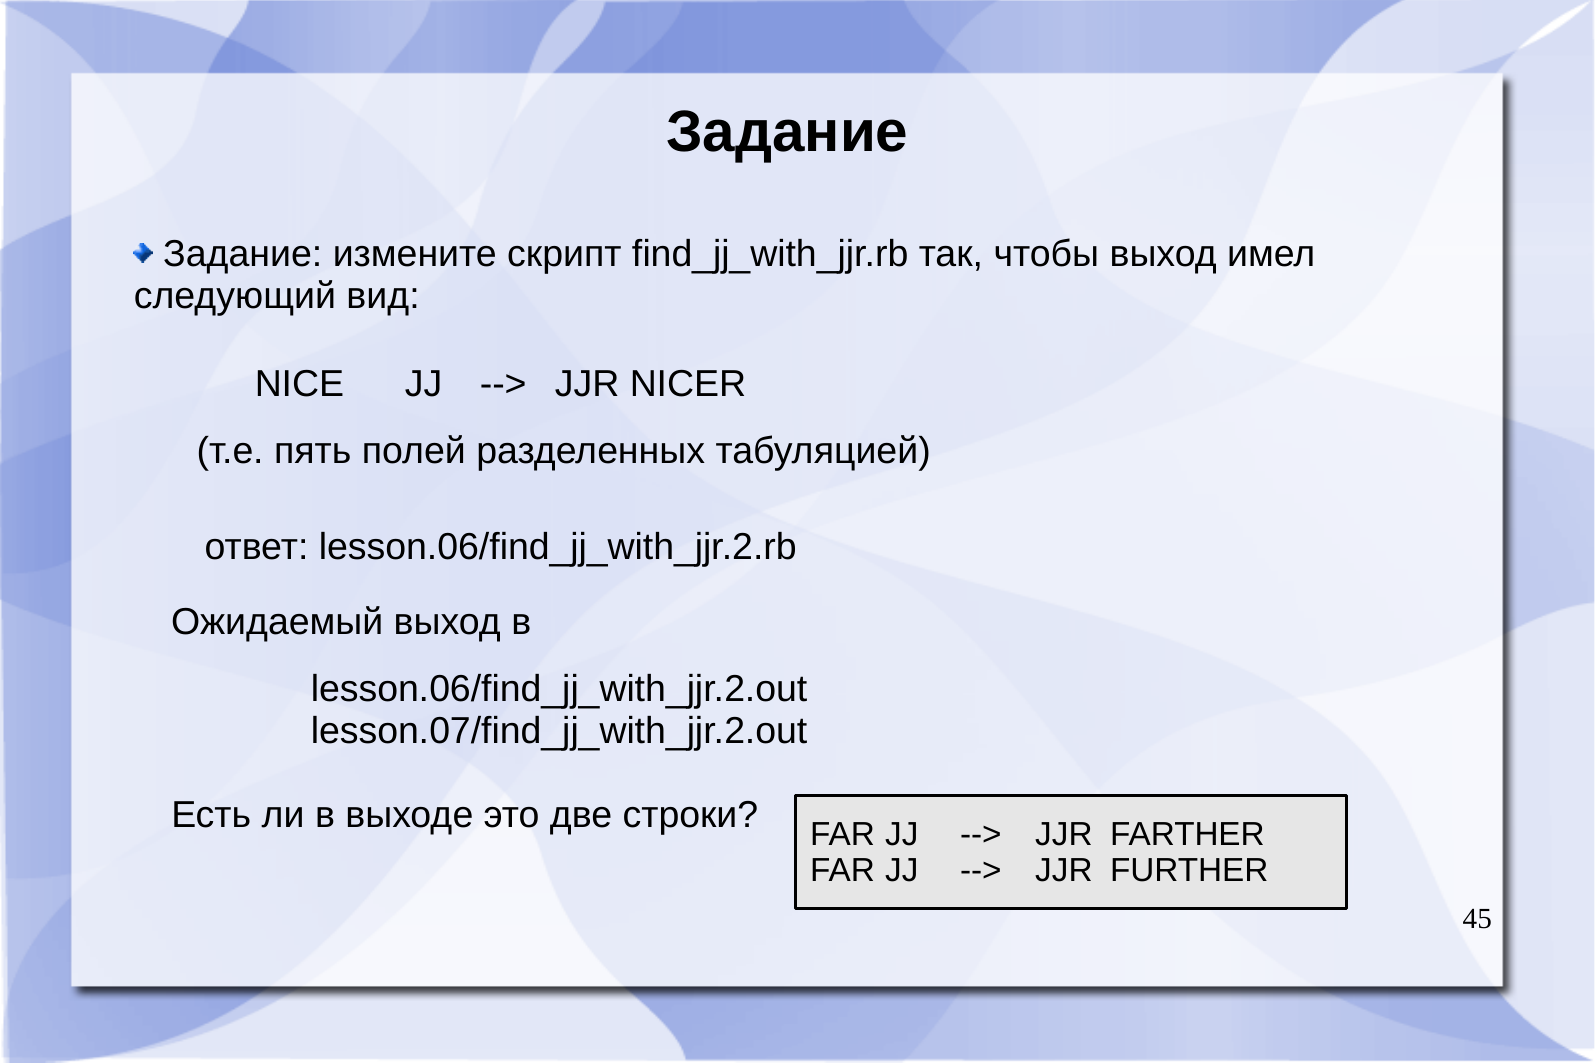

# Задание
 Задание: измените скрипт find_jj_with_jjr.rb так, чтобы выход имел следующий вид:
NICE	JJ	-->	JJR	NICER
(т.е. пять полей разделенных табуляцией)
ответ: lesson.06/find_jj_with_jjr.2.rb
Ожидаемый выход в
lesson.06/find_jj_with_jjr.2.out
lesson.07/find_jj_with_jjr.2.out
Есть ли в выходе это две строки?
FAR	JJ	-->	JJR	FARTHER
FAR	JJ	-->	JJR	FURTHER
45